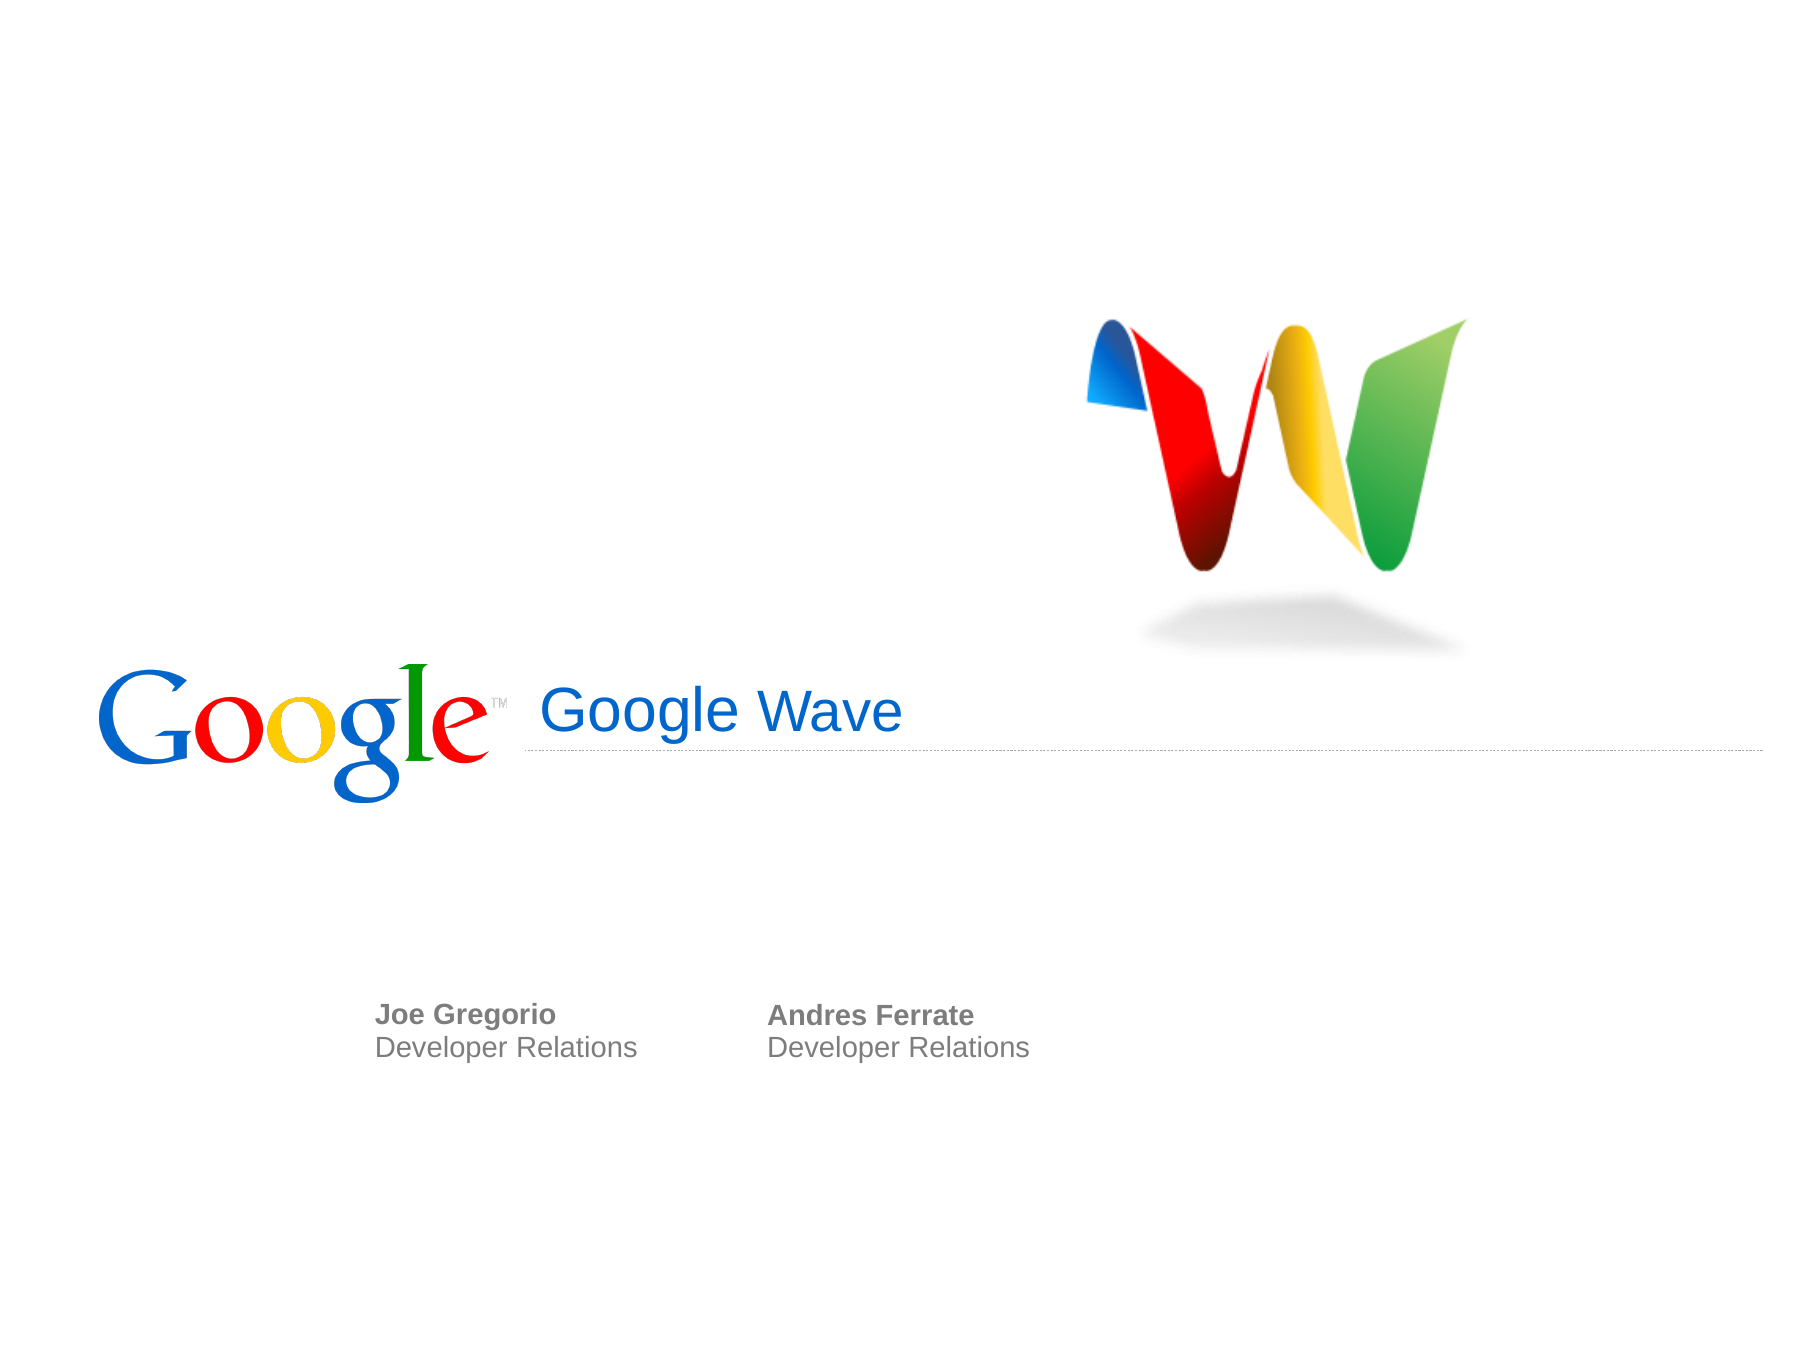

# Google Wave
Joe Gregorio
Developer Relations
Andres Ferrate
Developer Relations